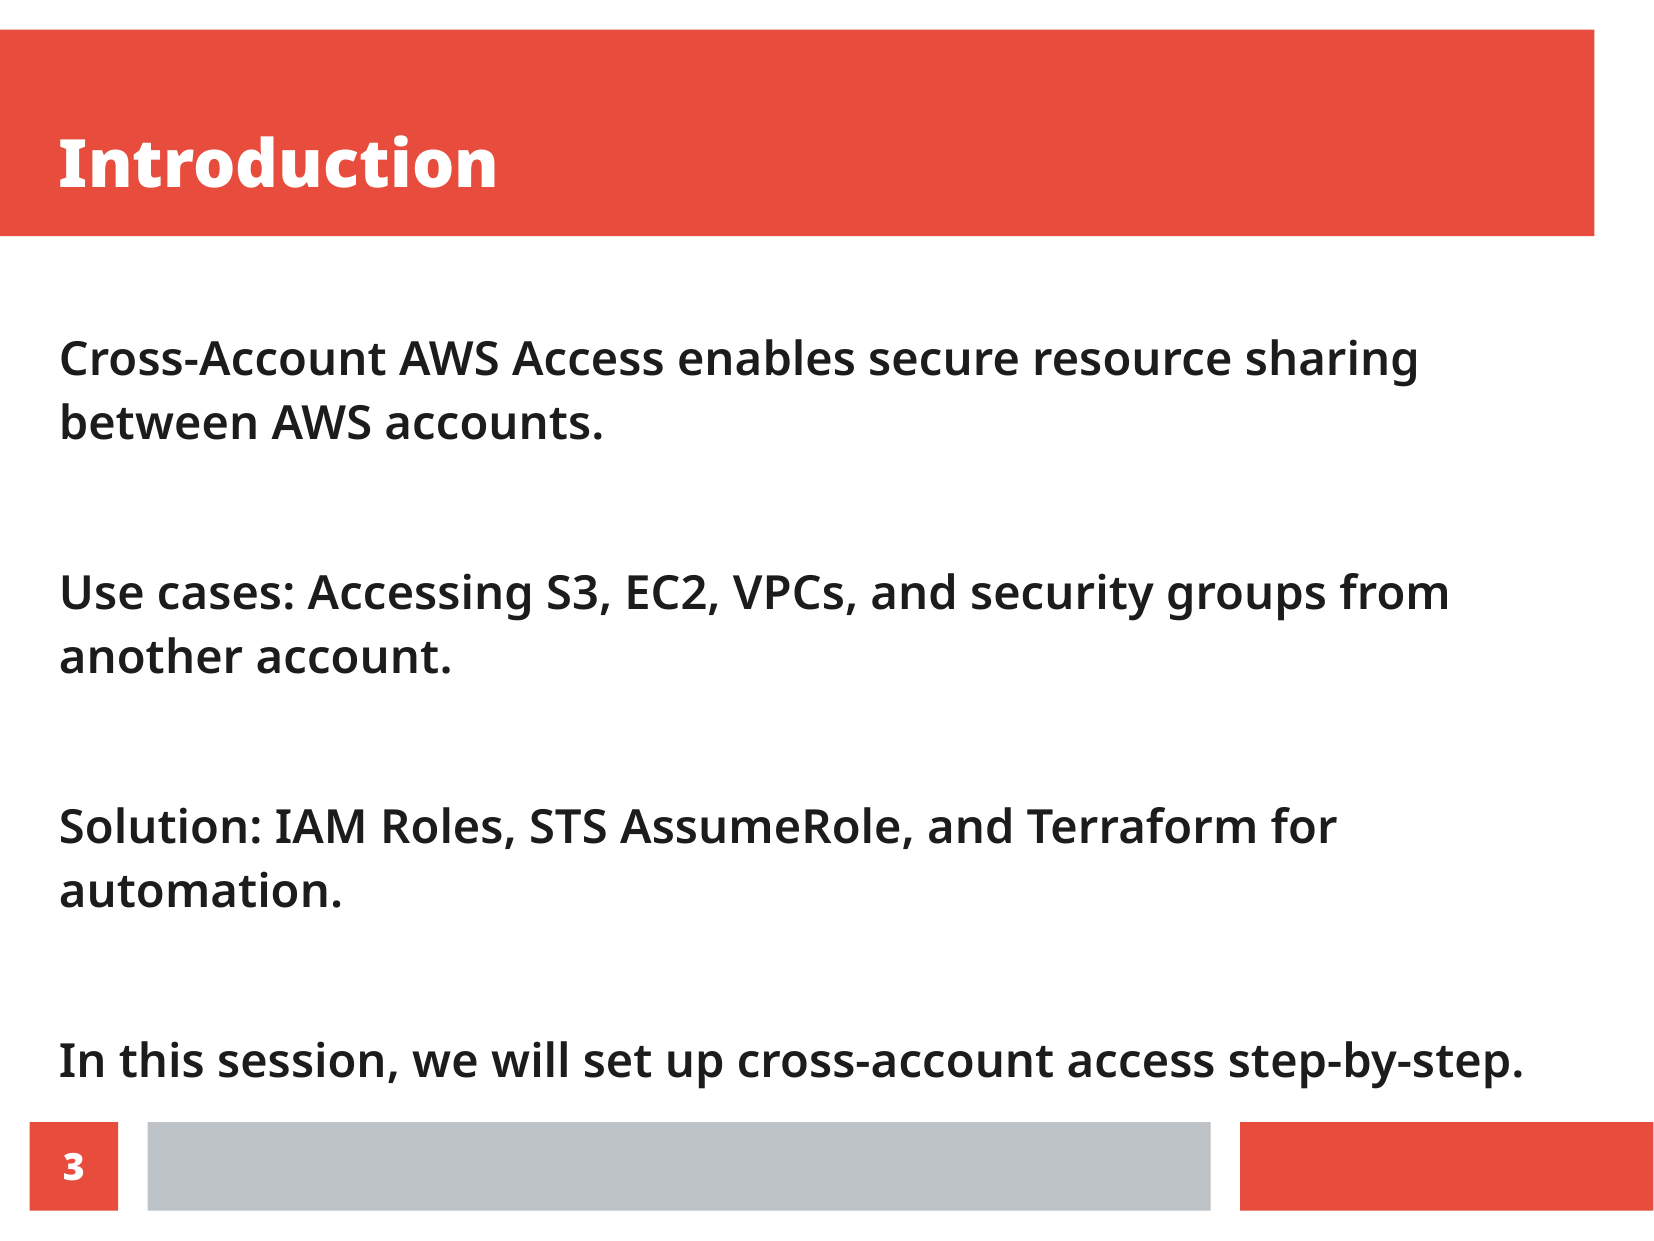

# Introduction
Cross-Account AWS Access enables secure resource sharing between AWS accounts.
Use cases: Accessing S3, EC2, VPCs, and security groups from another account.
Solution: IAM Roles, STS AssumeRole, and Terraform for automation.
In this session, we will set up cross-account access step-by-step.
3